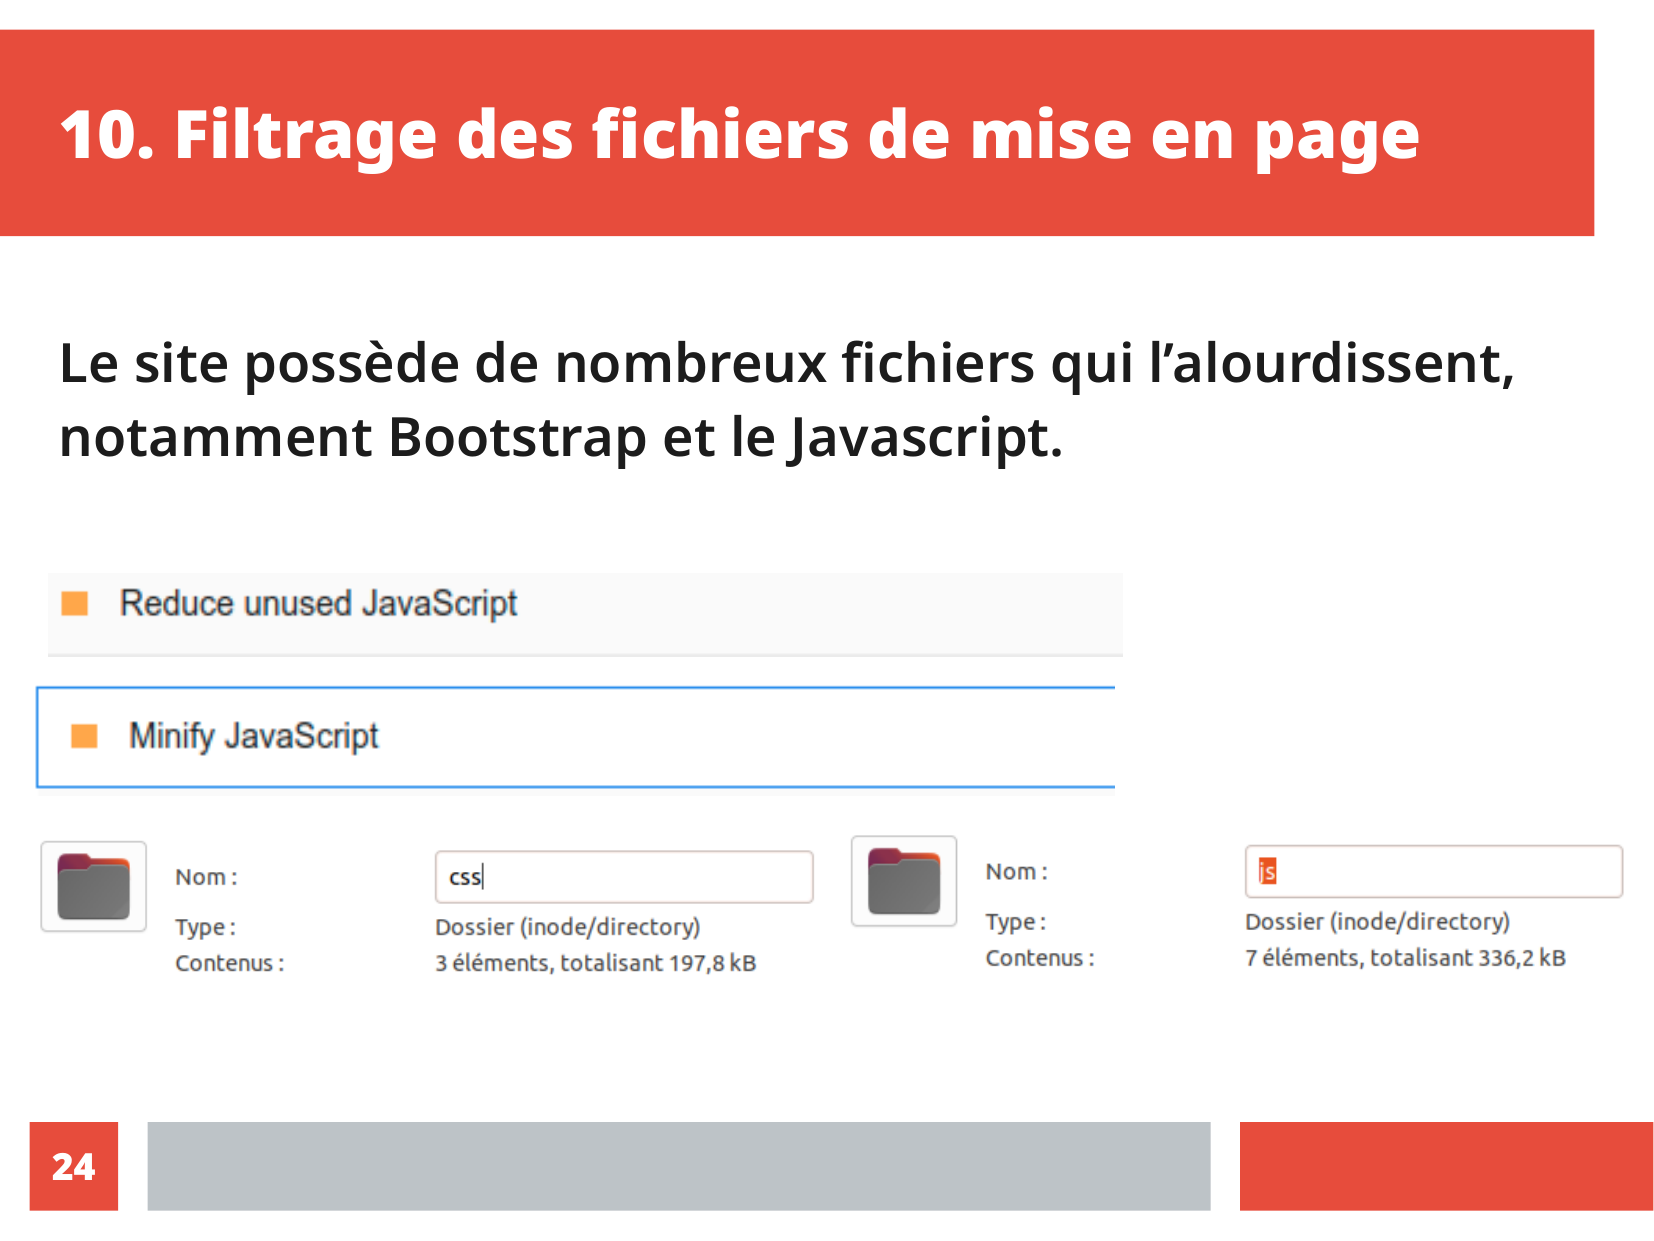

# 10. Filtrage des fichiers de mise en page
Le site possède de nombreux fichiers qui l’alourdissent, notamment Bootstrap et le Javascript.
24